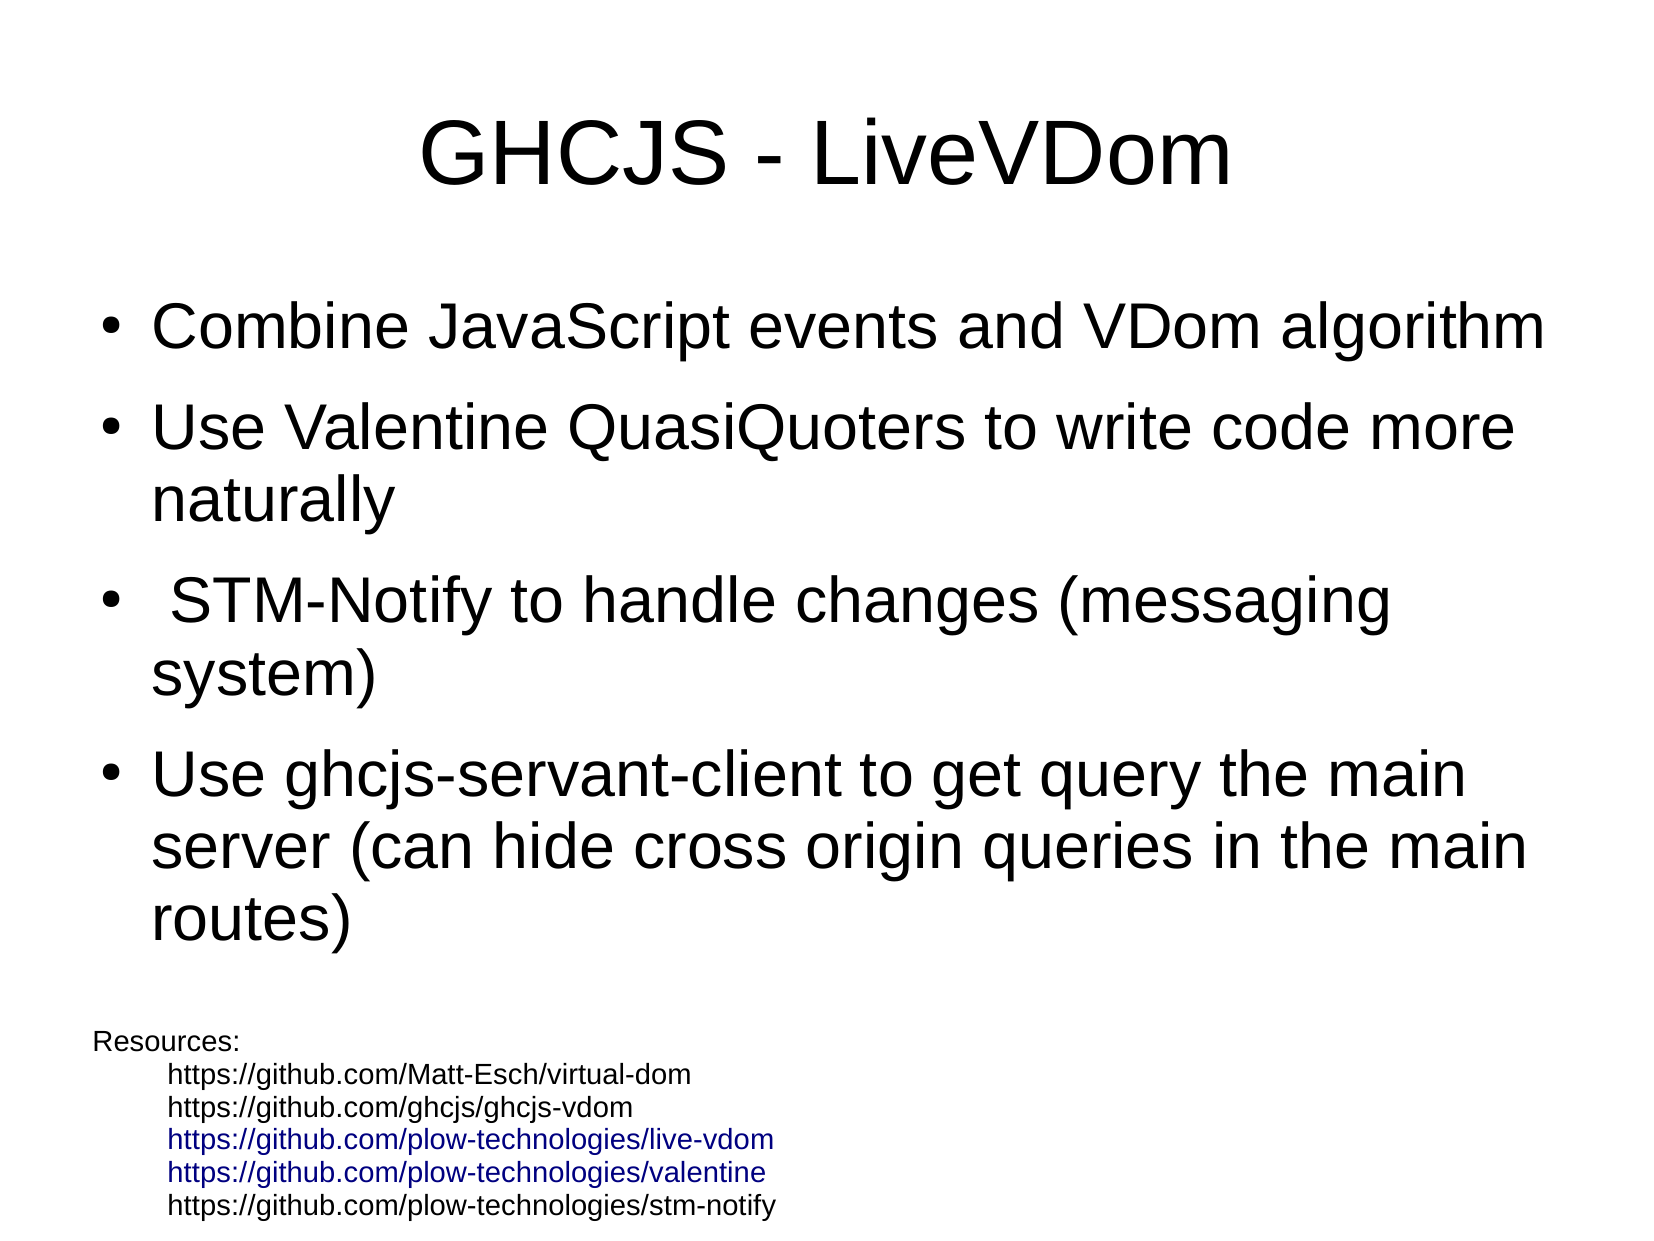

# GHCJS - LiveVDom
Combine JavaScript events and VDom algorithm
Use Valentine QuasiQuoters to write code more naturally
 STM-Notify to handle changes (messaging system)
Use ghcjs-servant-client to get query the main server (can hide cross origin queries in the main routes)
Resources:
	https://github.com/Matt-Esch/virtual-dom
	https://github.com/ghcjs/ghcjs-vdom
	https://github.com/plow-technologies/live-vdom
	https://github.com/plow-technologies/valentine
	https://github.com/plow-technologies/stm-notify